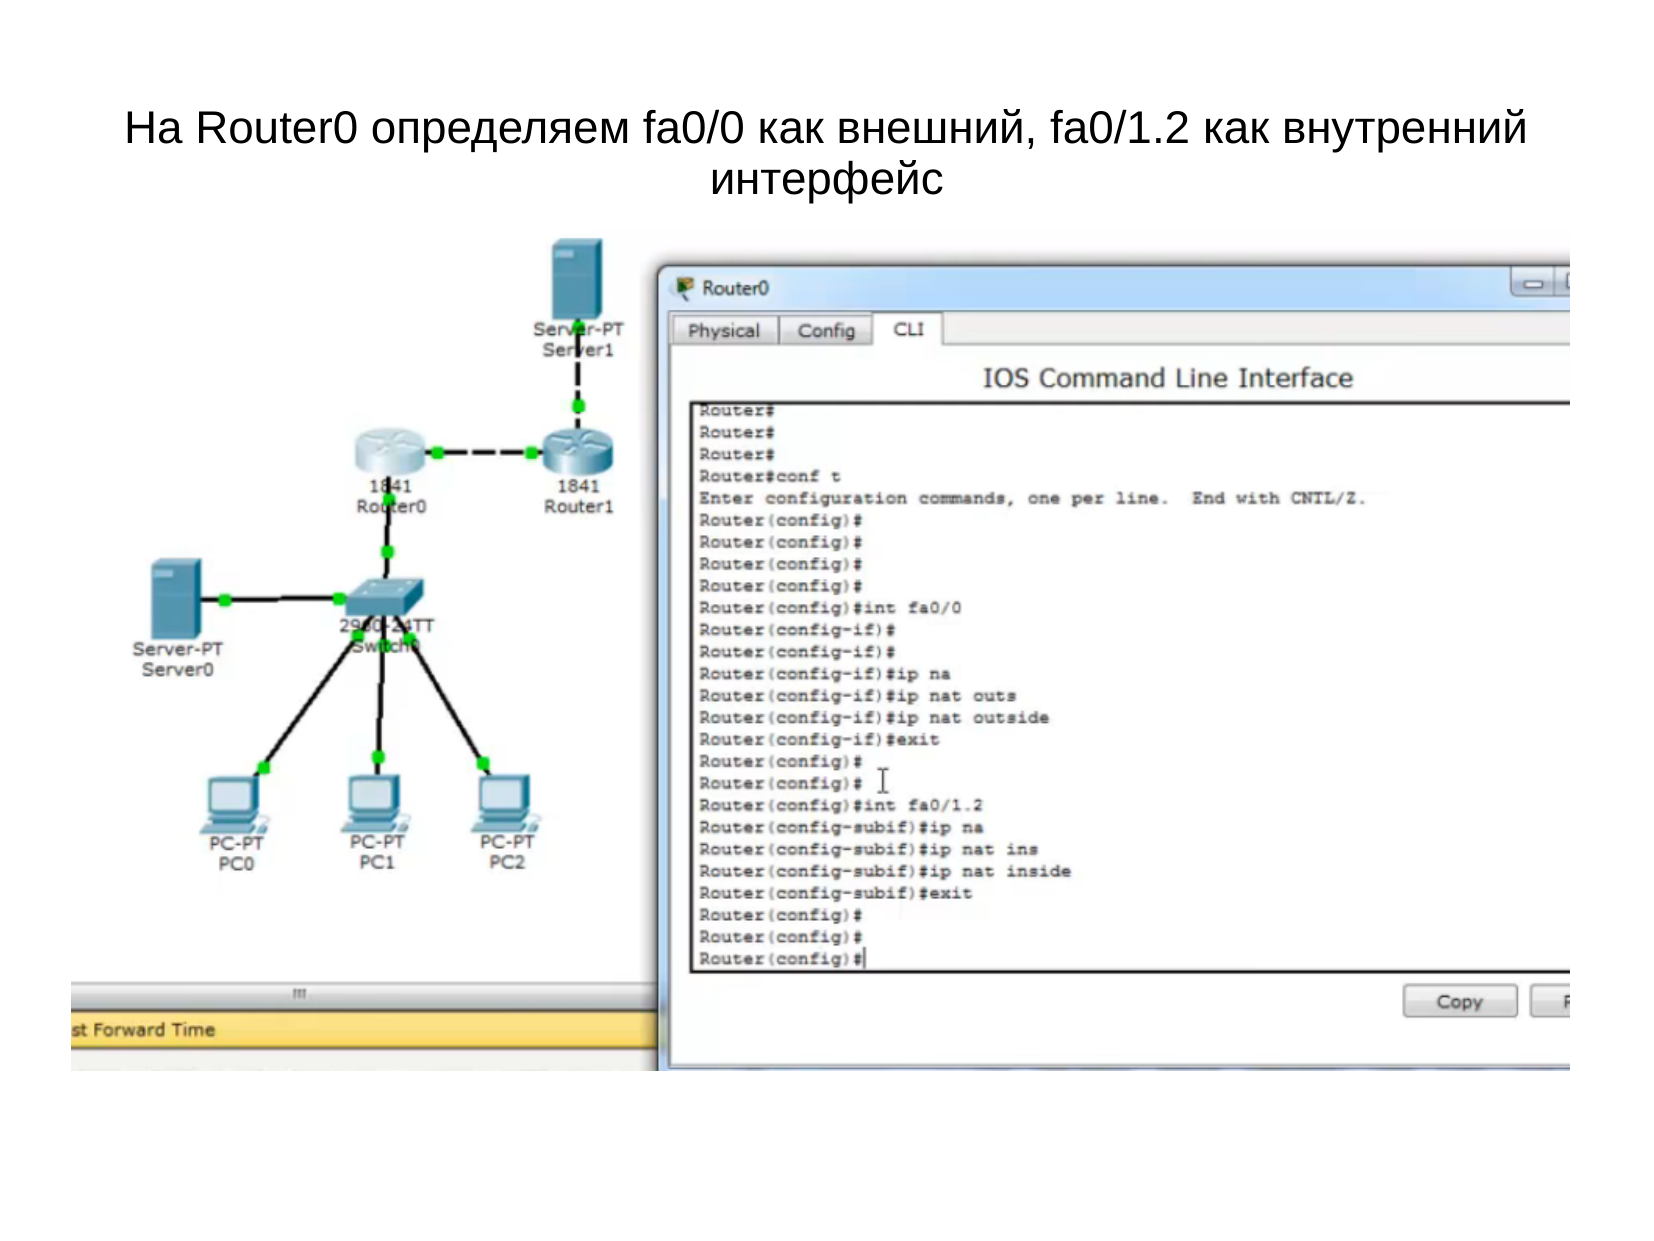

# На Router0 определяем fa0/0 как внешний, fa0/1.2 как внутренний интерфейс